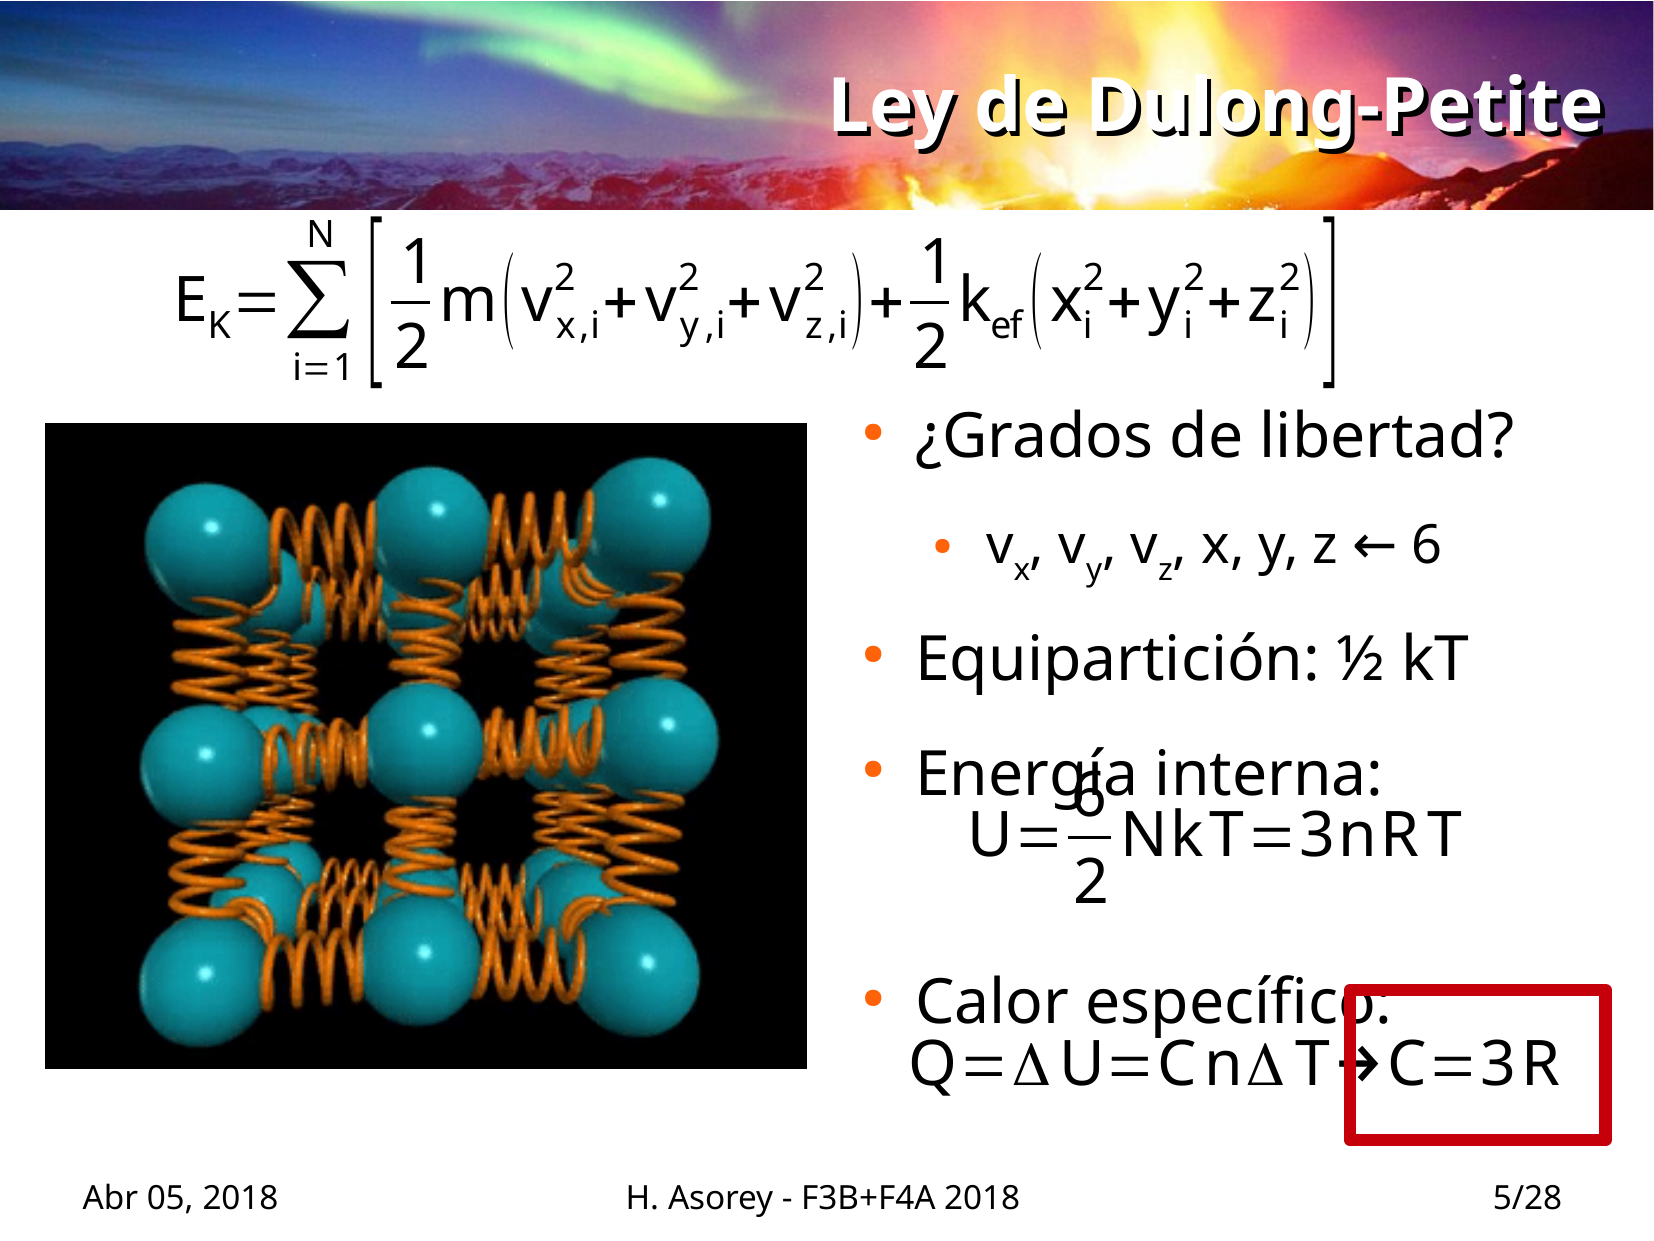

# Ley de Dulong-Petite
¿Grados de libertad?
vx, vy, vz, x, y, z ← 6
Equipartición: ½ kT
Energía interna:
Calor específico:
Abr 05, 2018
H. Asorey - F3B+F4A 2018
5